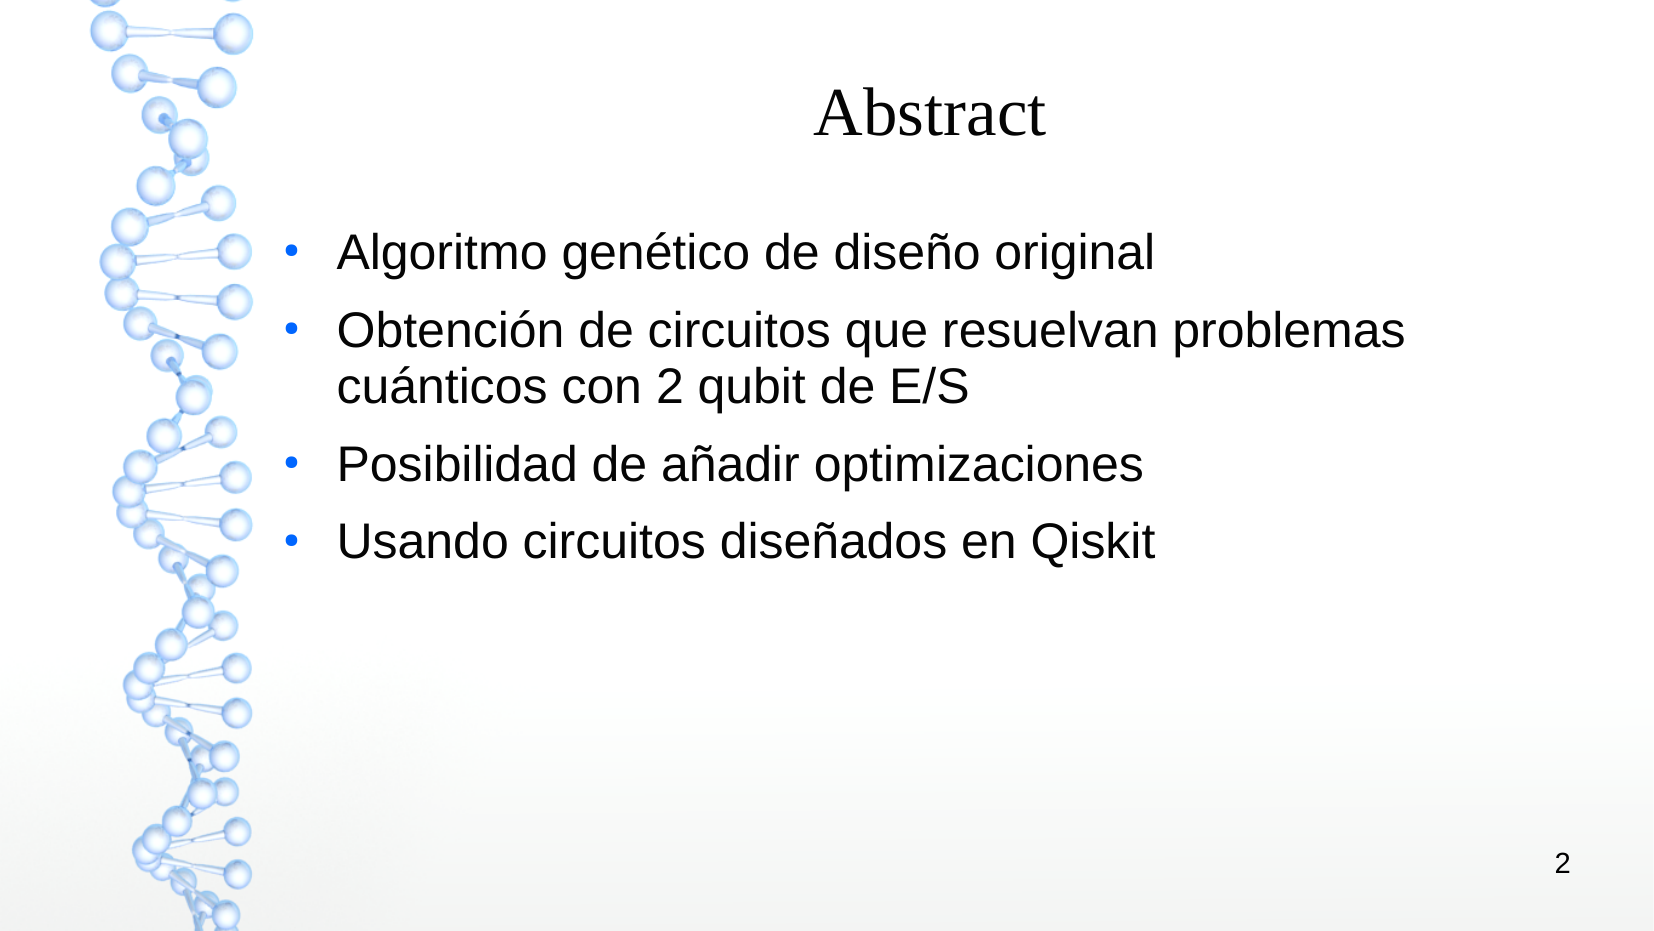

# Abstract
Algoritmo genético de diseño original
Obtención de circuitos que resuelvan problemas cuánticos con 2 qubit de E/S
Posibilidad de añadir optimizaciones
Usando circuitos diseñados en Qiskit
2